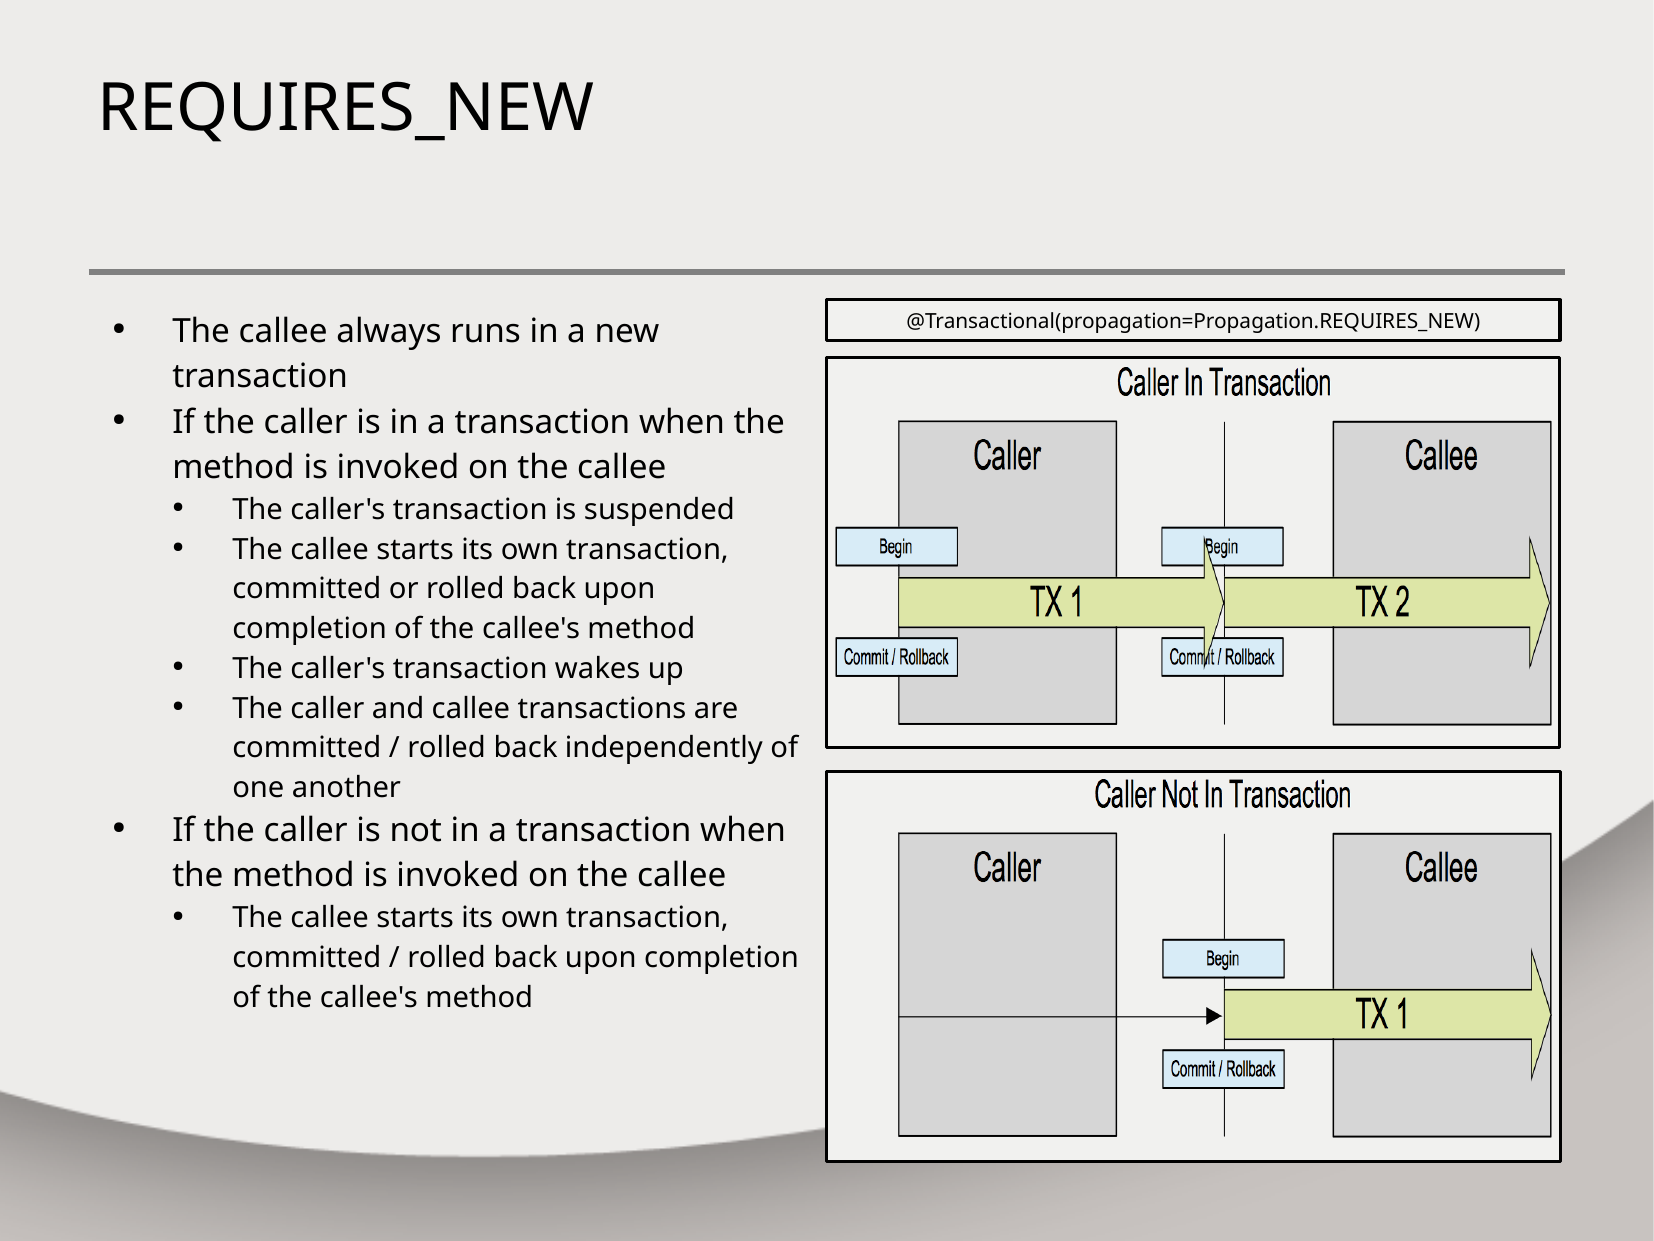

# REQUIRES_NEW
@Transactional(propagation=Propagation.REQUIRES_NEW)
The callee always runs in a new transaction
If the caller is in a transaction when the method is invoked on the callee
The caller's transaction is suspended
The callee starts its own transaction, committed or rolled back upon completion of the callee's method
The caller's transaction wakes up
The caller and callee transactions are committed / rolled back independently of one another
If the caller is not in a transaction when the method is invoked on the callee
The callee starts its own transaction, committed / rolled back upon completion of the callee's method